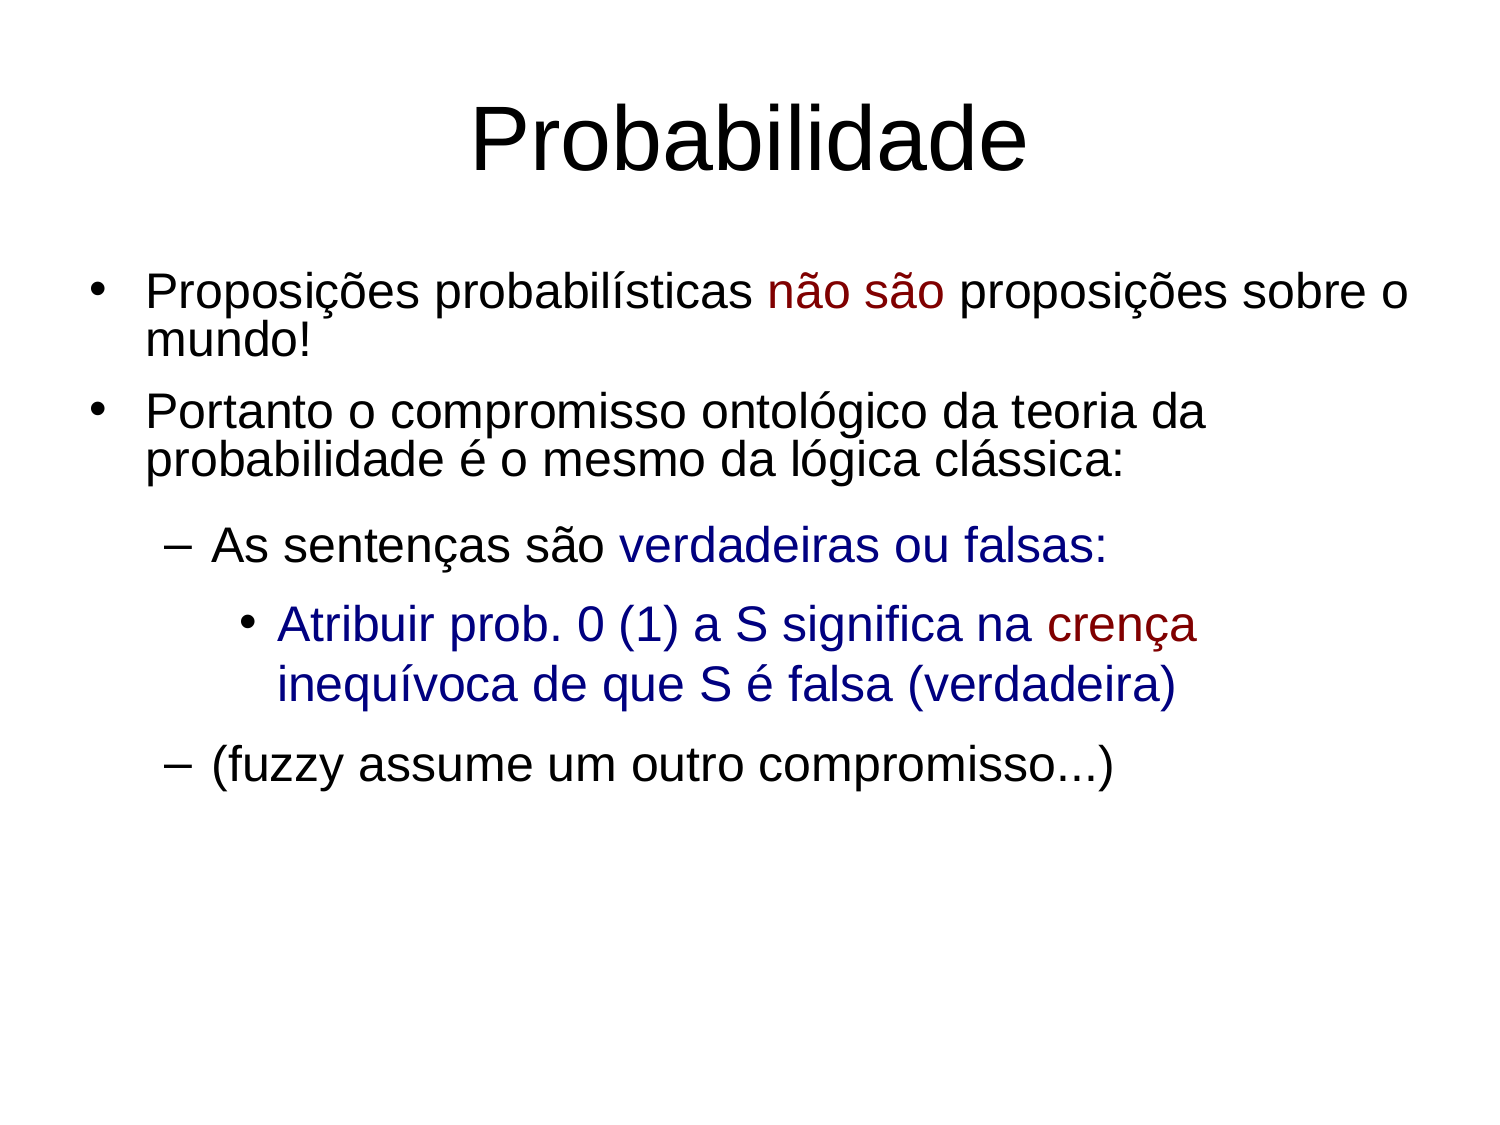

# Probabilidade
Proposições probabilísticas não são proposições sobre o mundo!
Portanto o compromisso ontológico da teoria da probabilidade é o mesmo da lógica clássica:
As sentenças são verdadeiras ou falsas:
Atribuir prob. 0 (1) a S significa na crença inequívoca de que S é falsa (verdadeira)
(fuzzy assume um outro compromisso...)